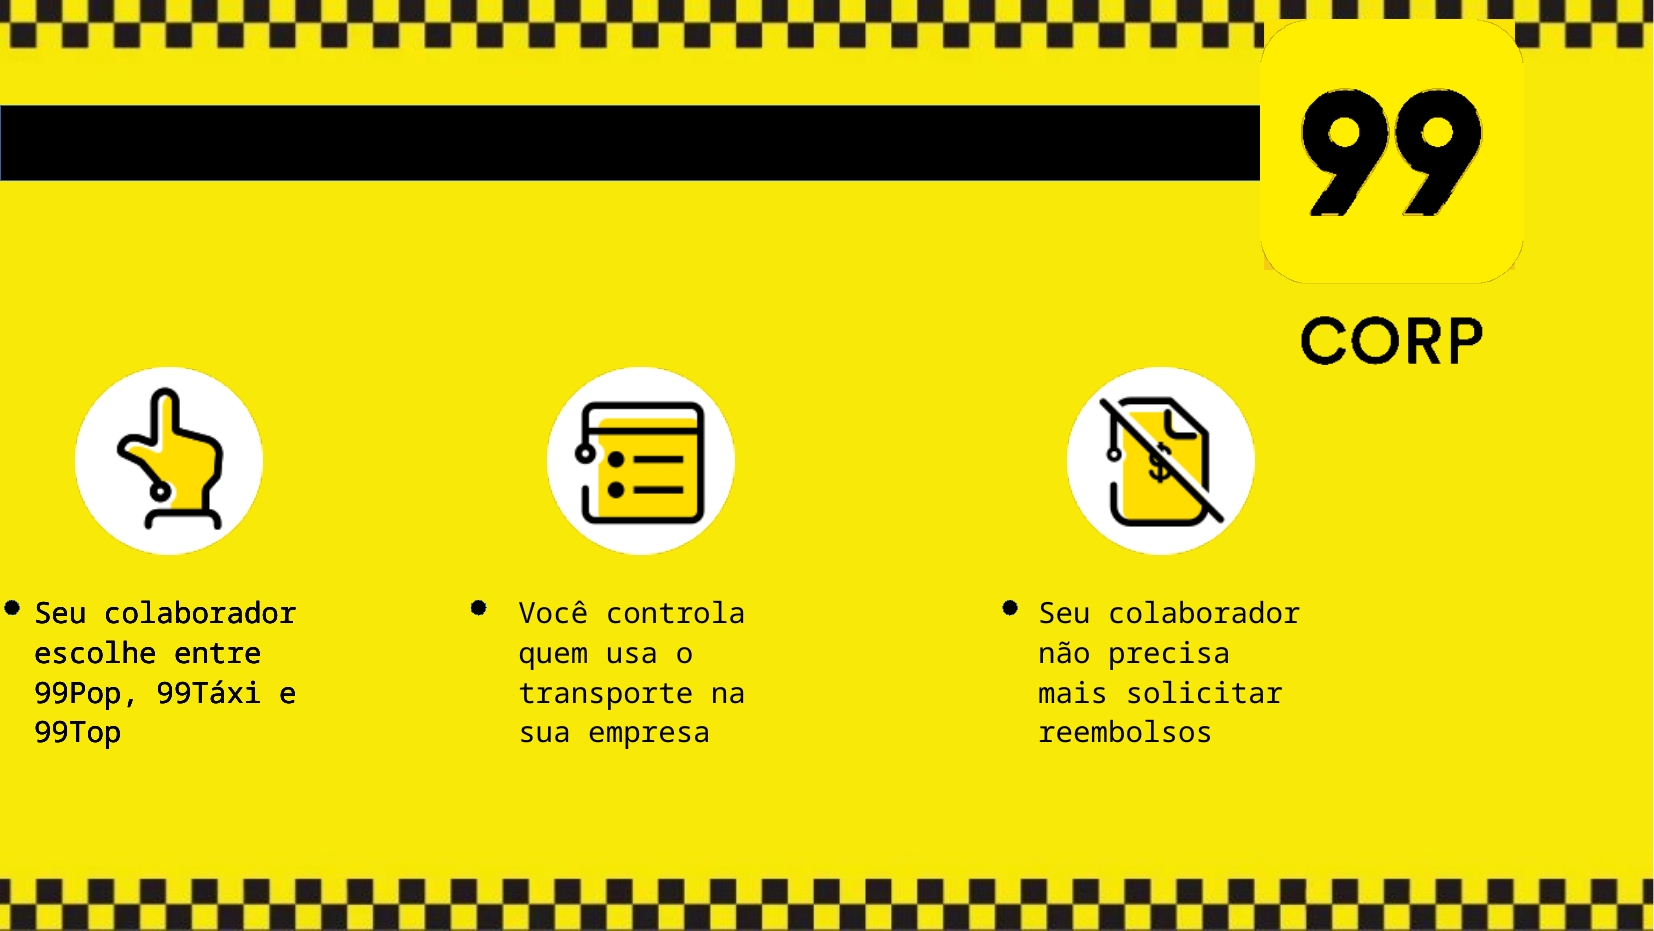

#
Seu colaborador escolhe entre 99Pop, 99Táxi e 99Top
Seu colaborador escolhe entre 99Pop, 99Táxi e 99Top
Seu colaborador escolhe entre 99Pop, 99Táxi e 99Top
Seu colaborador escolhe entre 99Pop, 99Táxi e 99Top
Você controla quem usa o transporte na sua empresa
Seu colaborador não precisa mais solicitar reembolsos